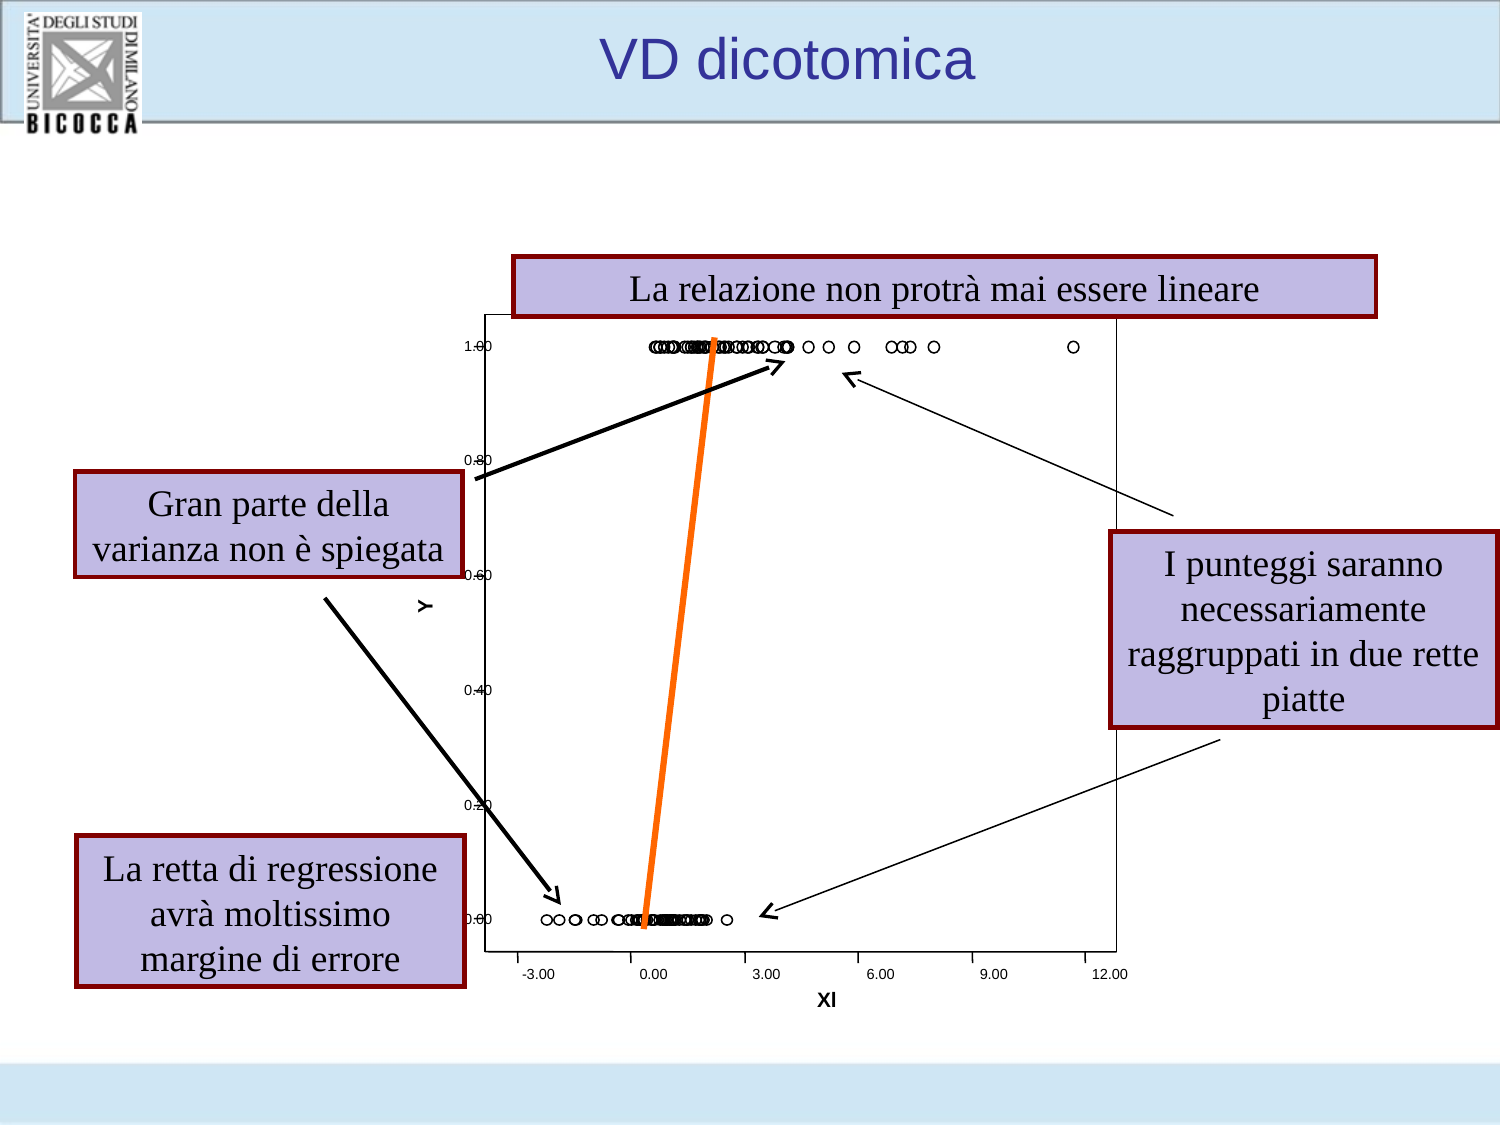

# VD dicotomica
La relazione non protrà mai essere lineare
1.00
0.80
0.60
Y
0.40
0.20
0.00
-3.00
0.00
3.00
6.00
9.00
12.00
Xl
Gran parte della varianza non è spiegata
I punteggi saranno necessariamente raggruppati in due rette piatte
La retta di regressione avrà moltissimo margine di errore